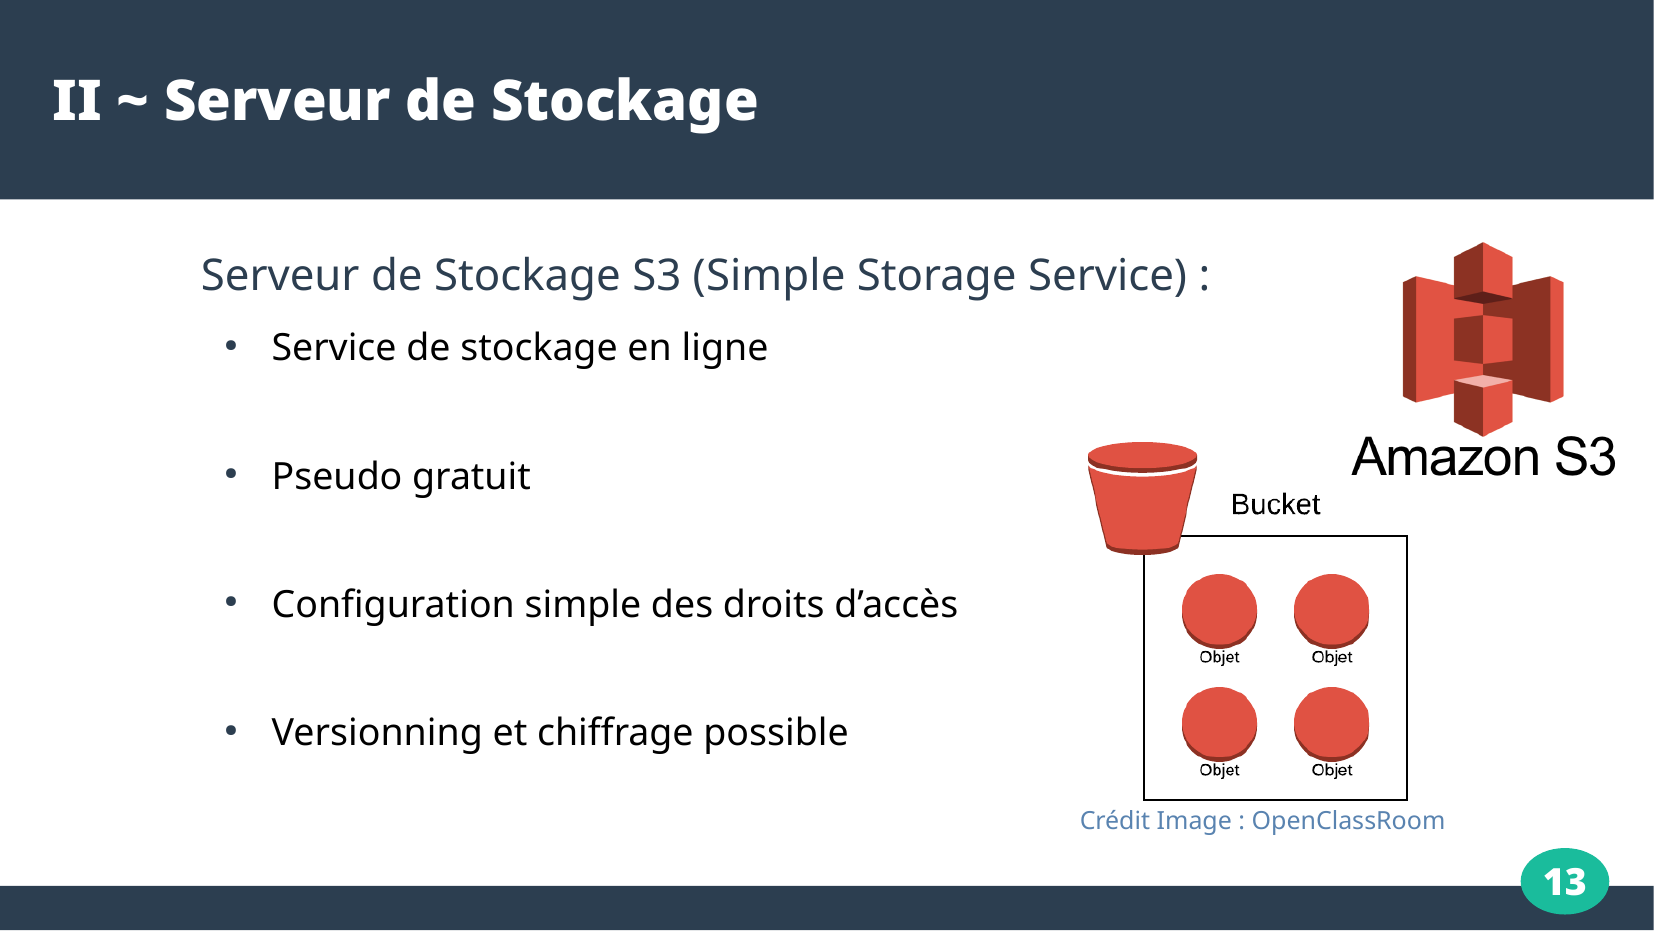

# II ~ Serveur de Stockage
Serveur de Stockage S3 (Simple Storage Service) :
Service de stockage en ligne
Pseudo gratuit
Configuration simple des droits d’accès
Versionning et chiffrage possible
Crédit Image : OpenClassRoom
13